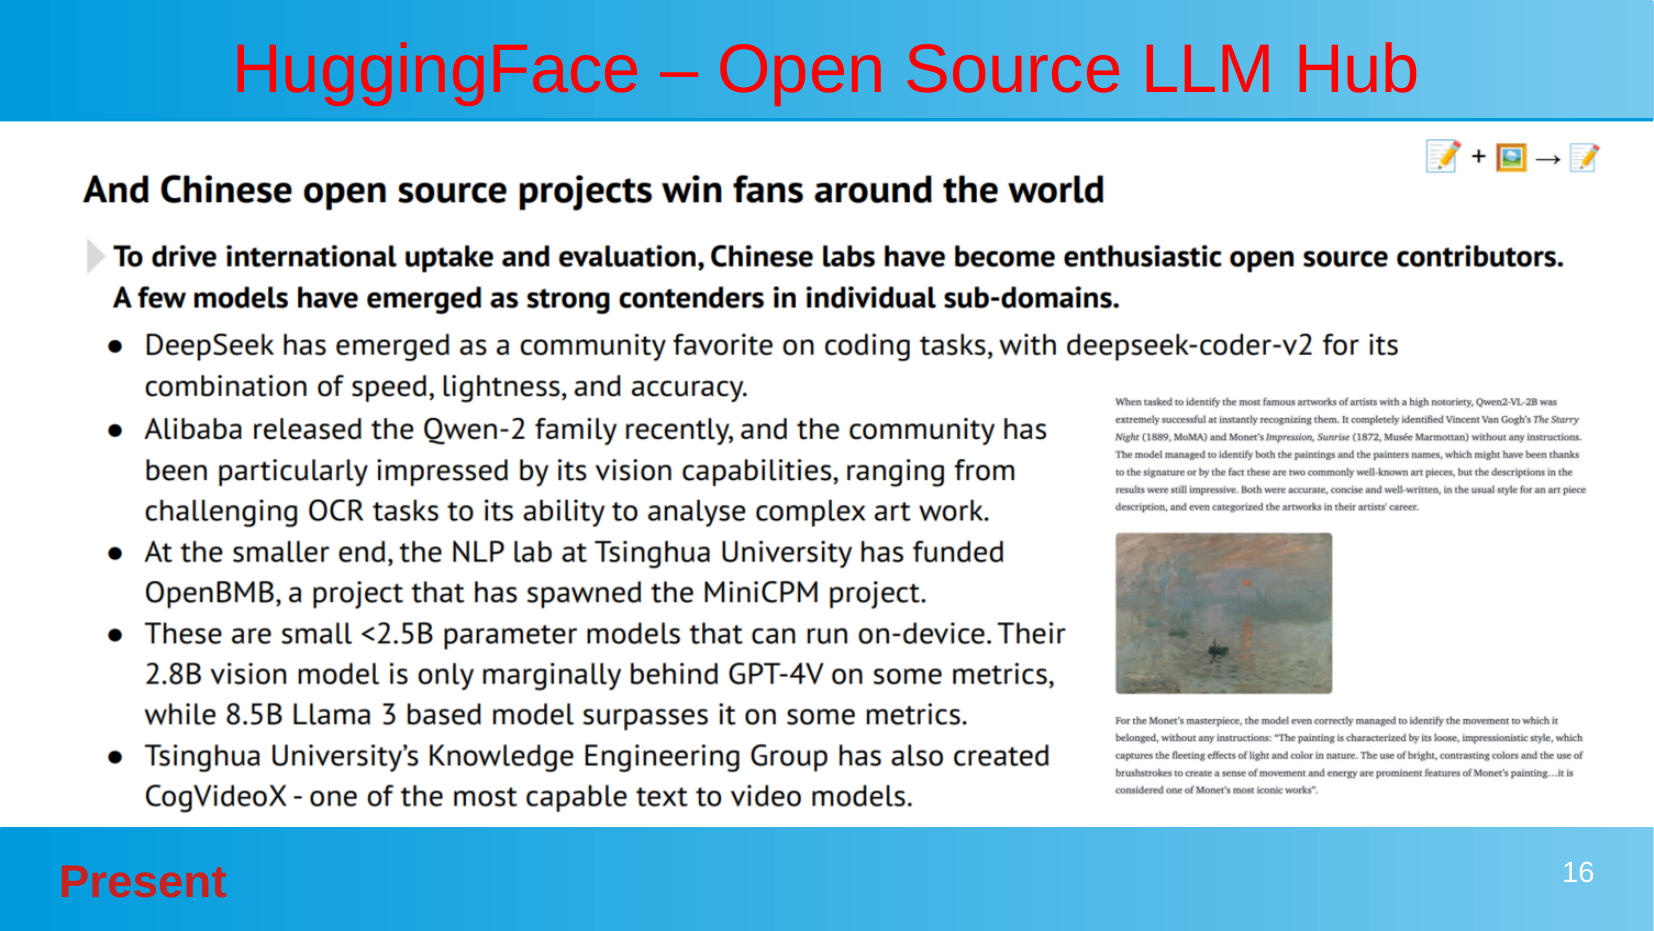

# HuggingFace – Open Source LLM Hub
16